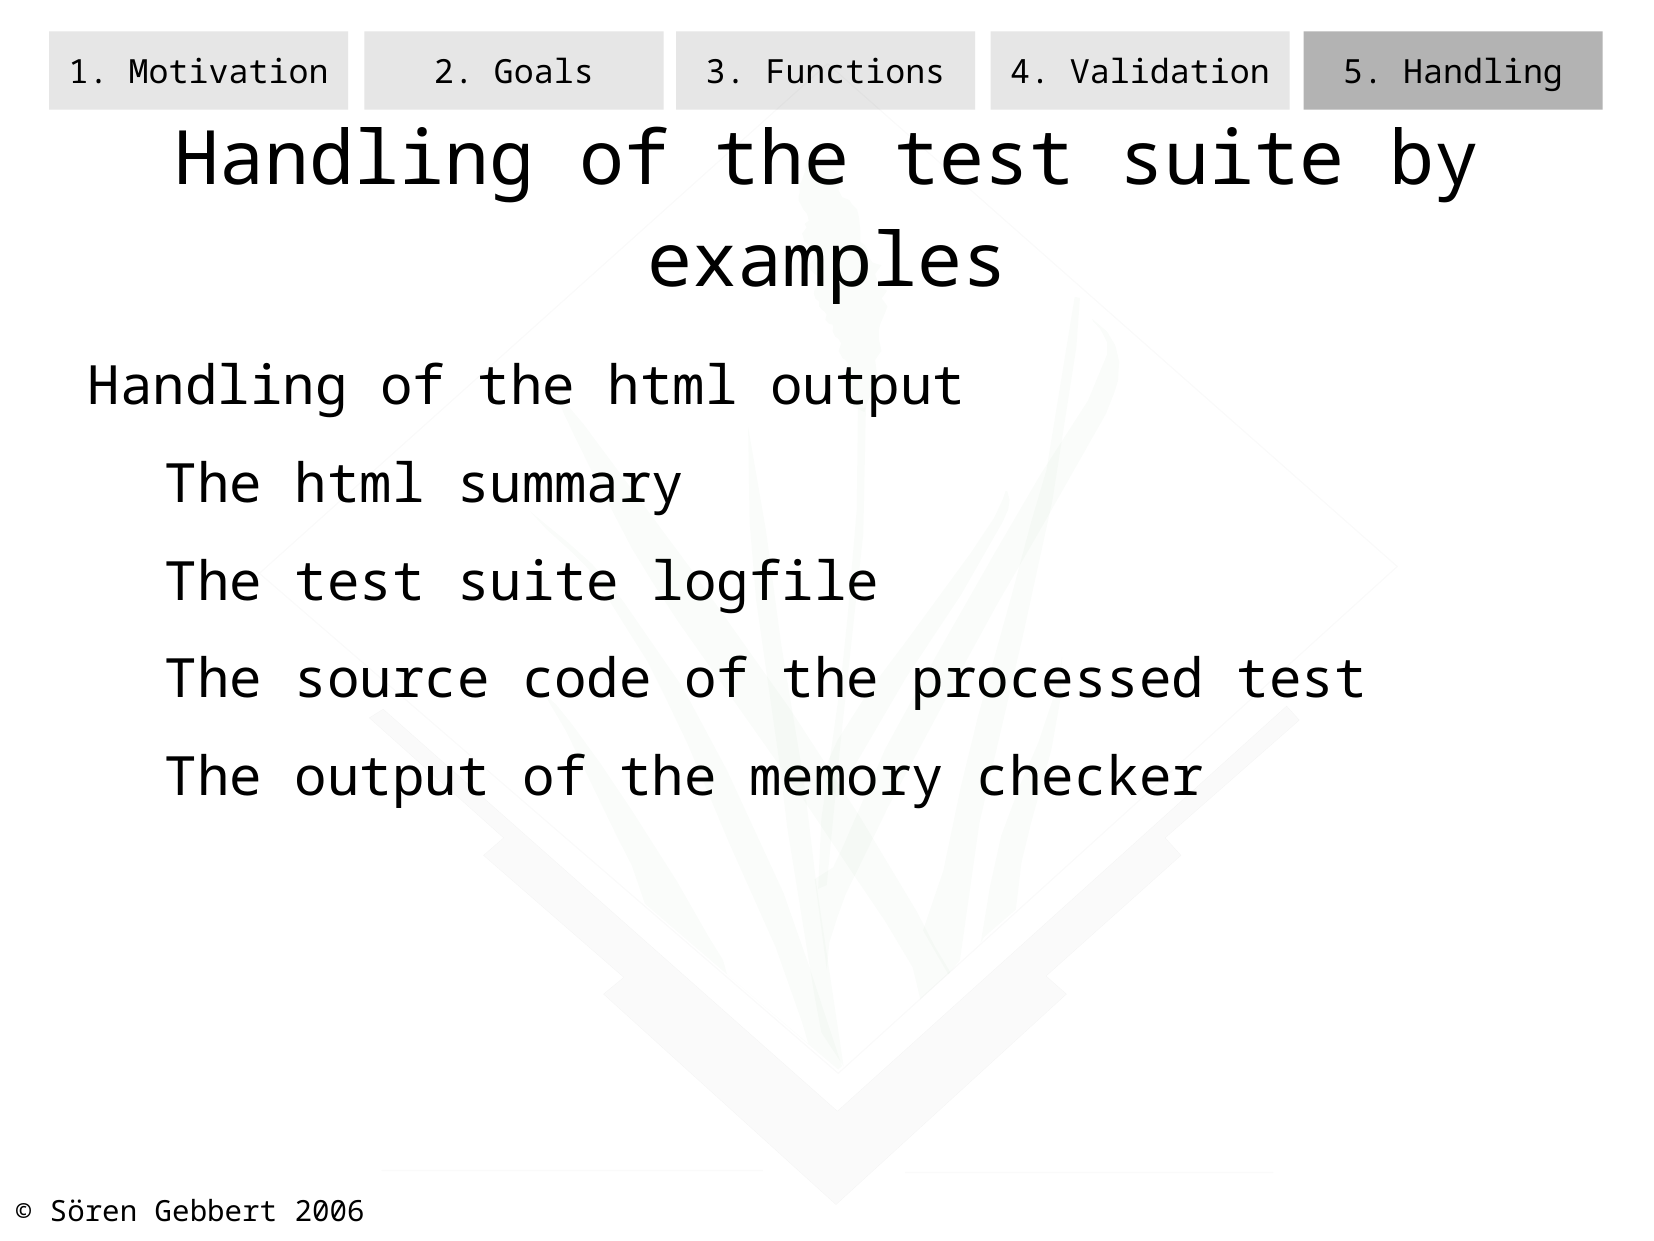

1. Motivation
2. Goals
3. Functions
4. Validation
5. Handling
# Handling of the test suite by examples
Handling of the html output
The html summary
The test suite logfile
The source code of the processed test
The output of the memory checker
© Sören Gebbert 2006